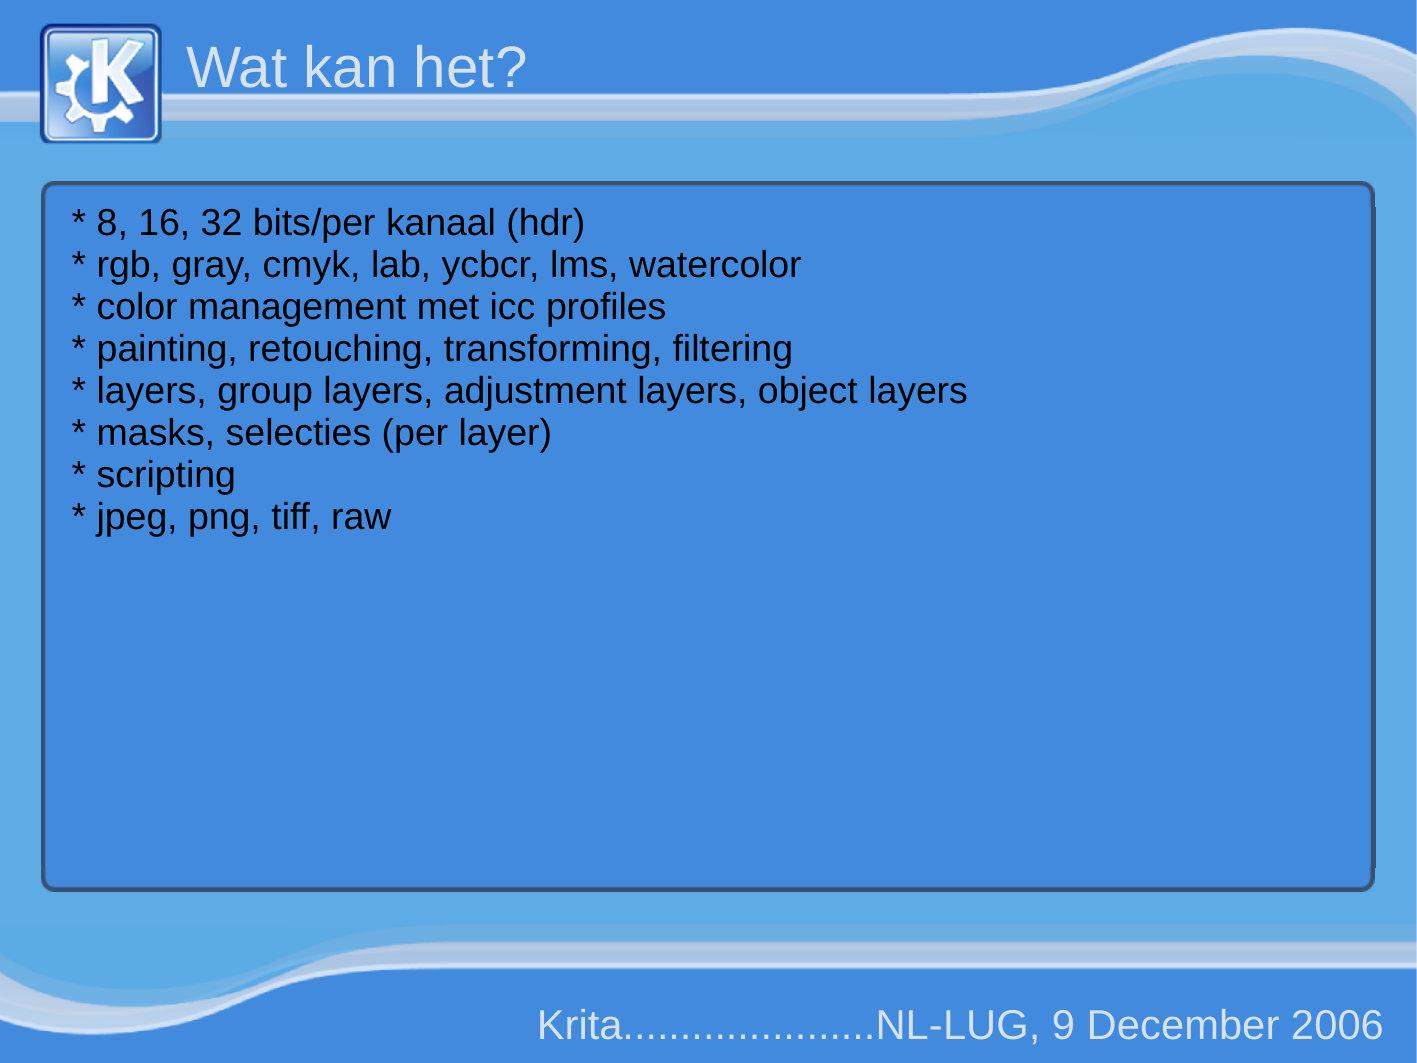

Wat kan het?
* 8, 16, 32 bits/per kanaal (hdr)
* rgb, gray, cmyk, lab, ycbcr, lms, watercolor
* color management met icc profiles
* painting, retouching, transforming, filtering
* layers, group layers, adjustment layers, object layers
* masks, selecties (per layer)
* scripting
* jpeg, png, tiff, raw